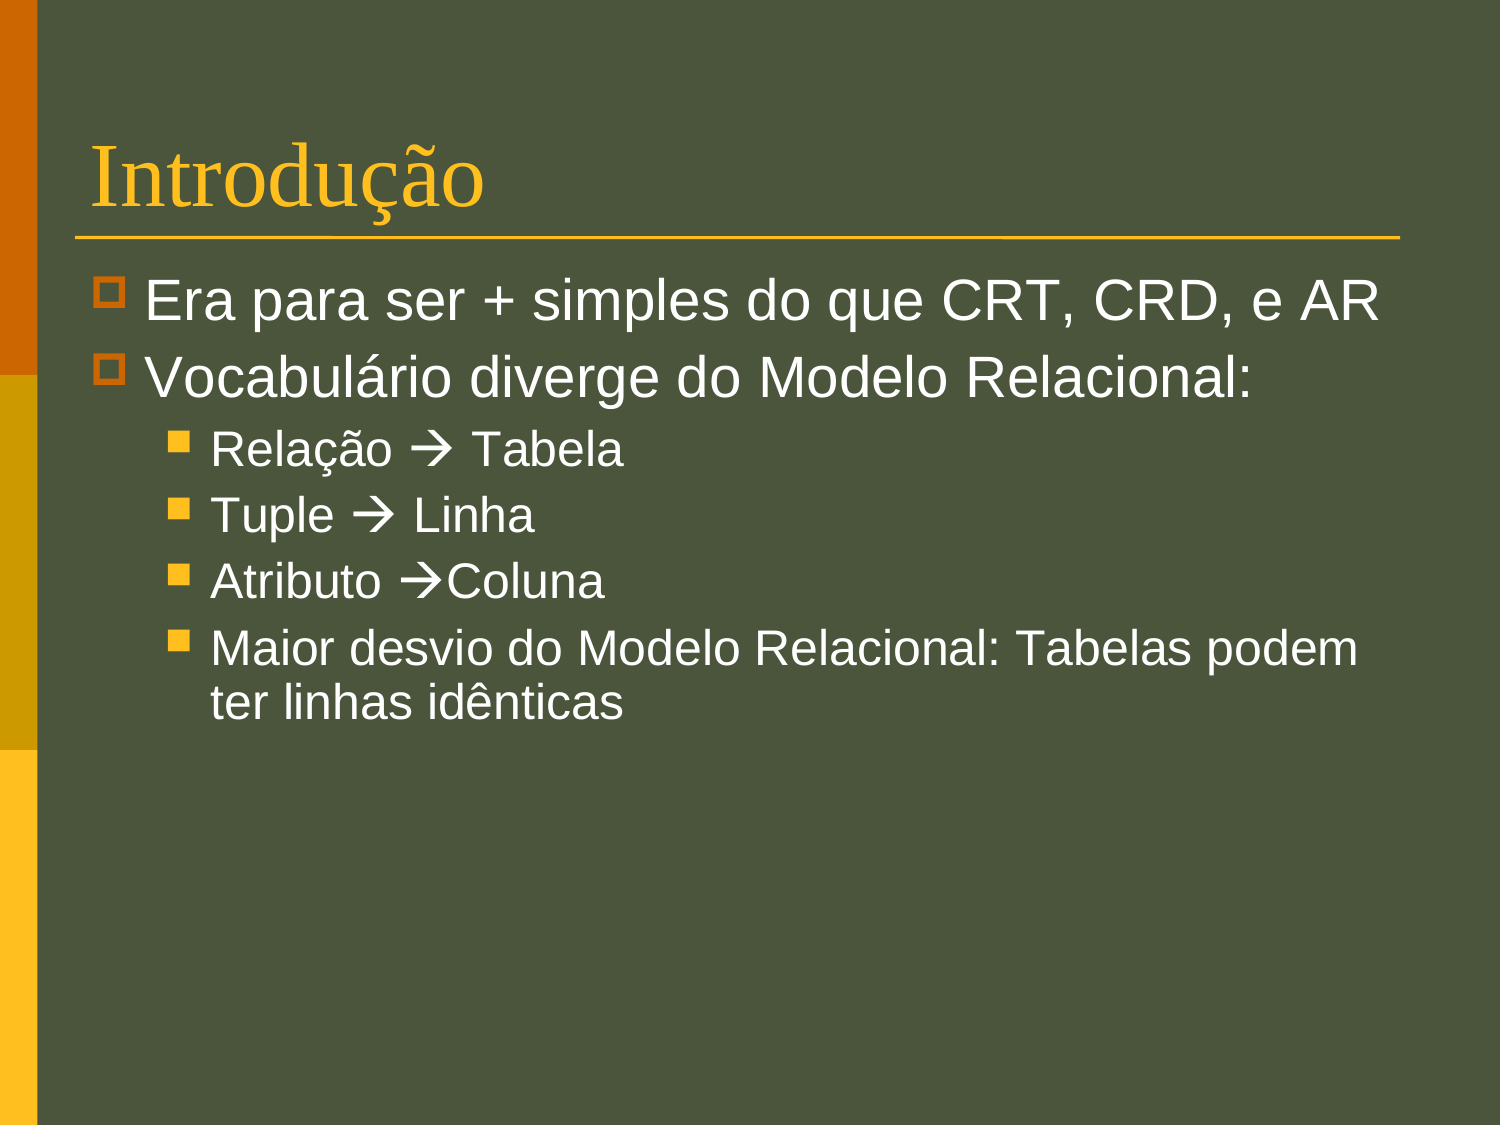

# Introdução
Era para ser + simples do que CRT, CRD, e AR
Vocabulário diverge do Modelo Relacional:
Relação  Tabela
Tuple  Linha
Atributo Coluna
Maior desvio do Modelo Relacional: Tabelas podem ter linhas idênticas